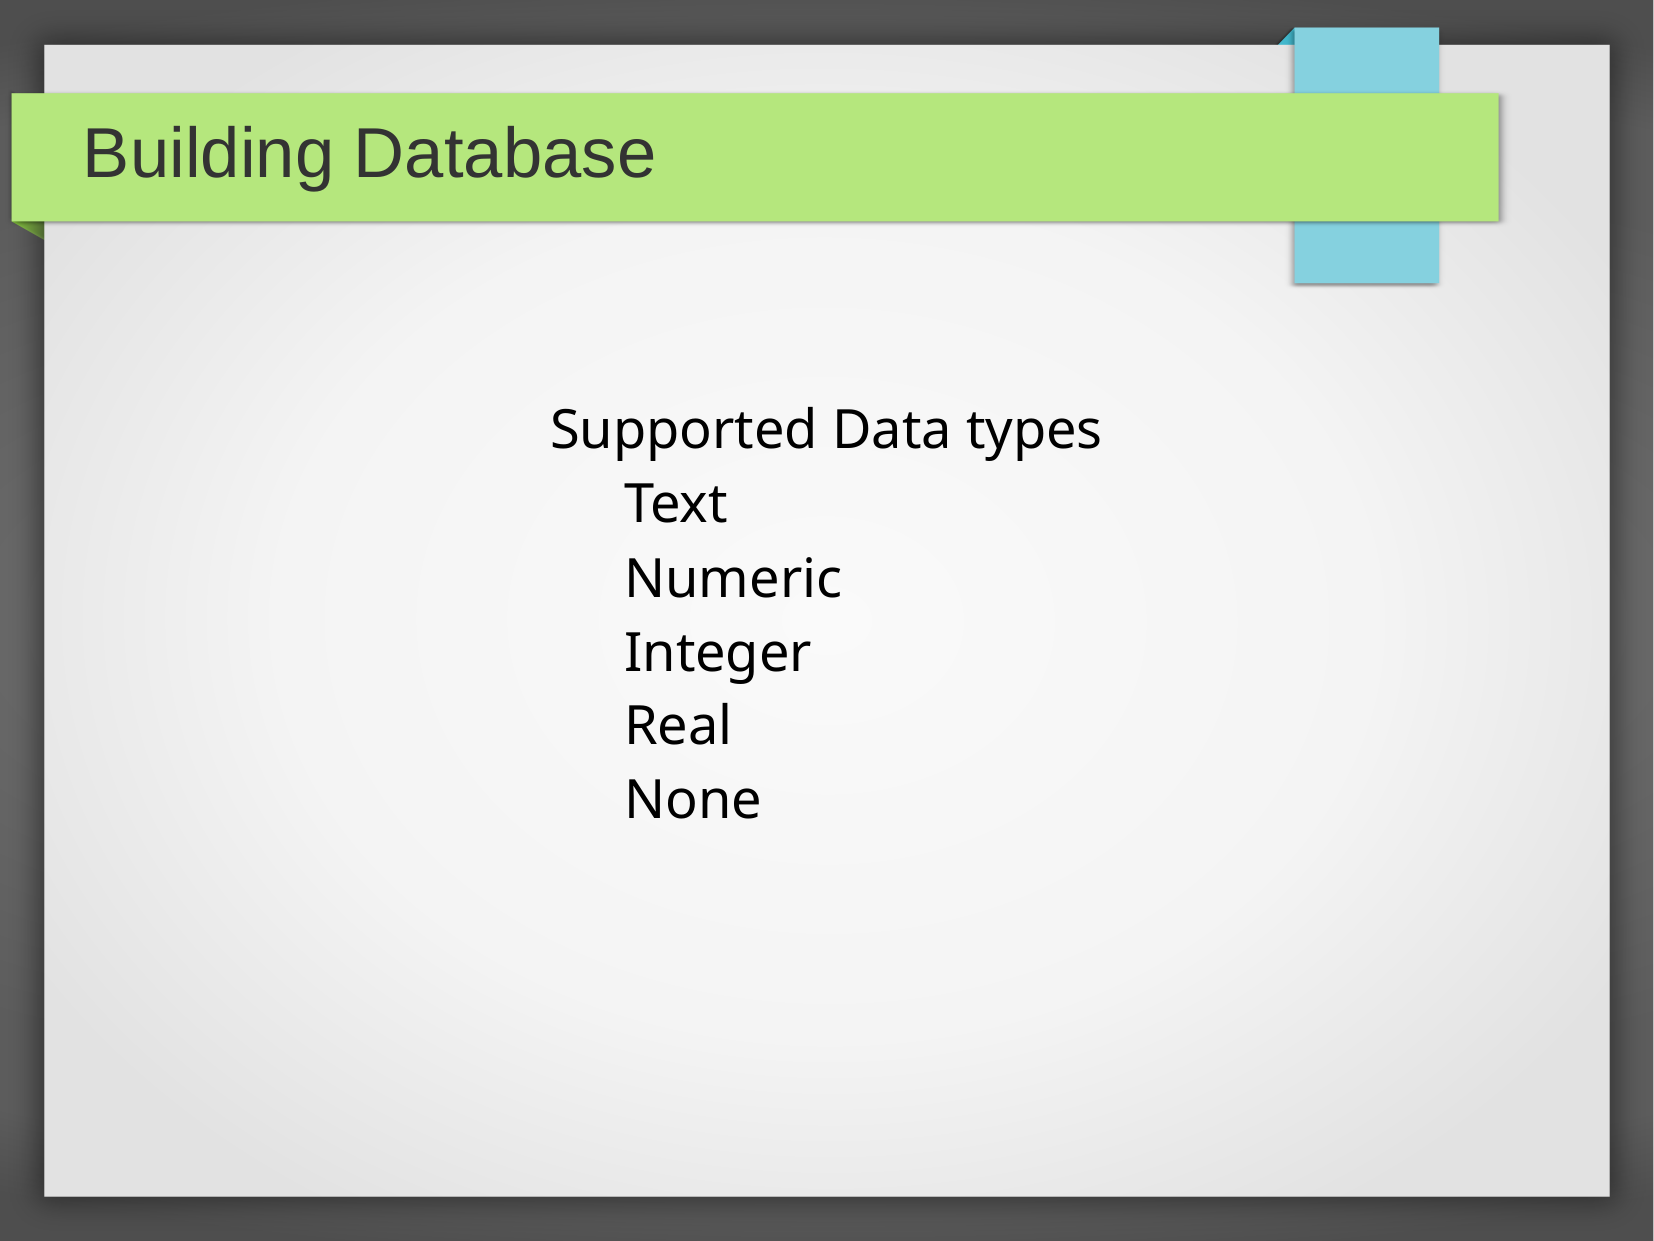

# Building Database
Supported Data types
	Text
	Numeric
	Integer
	Real
	None